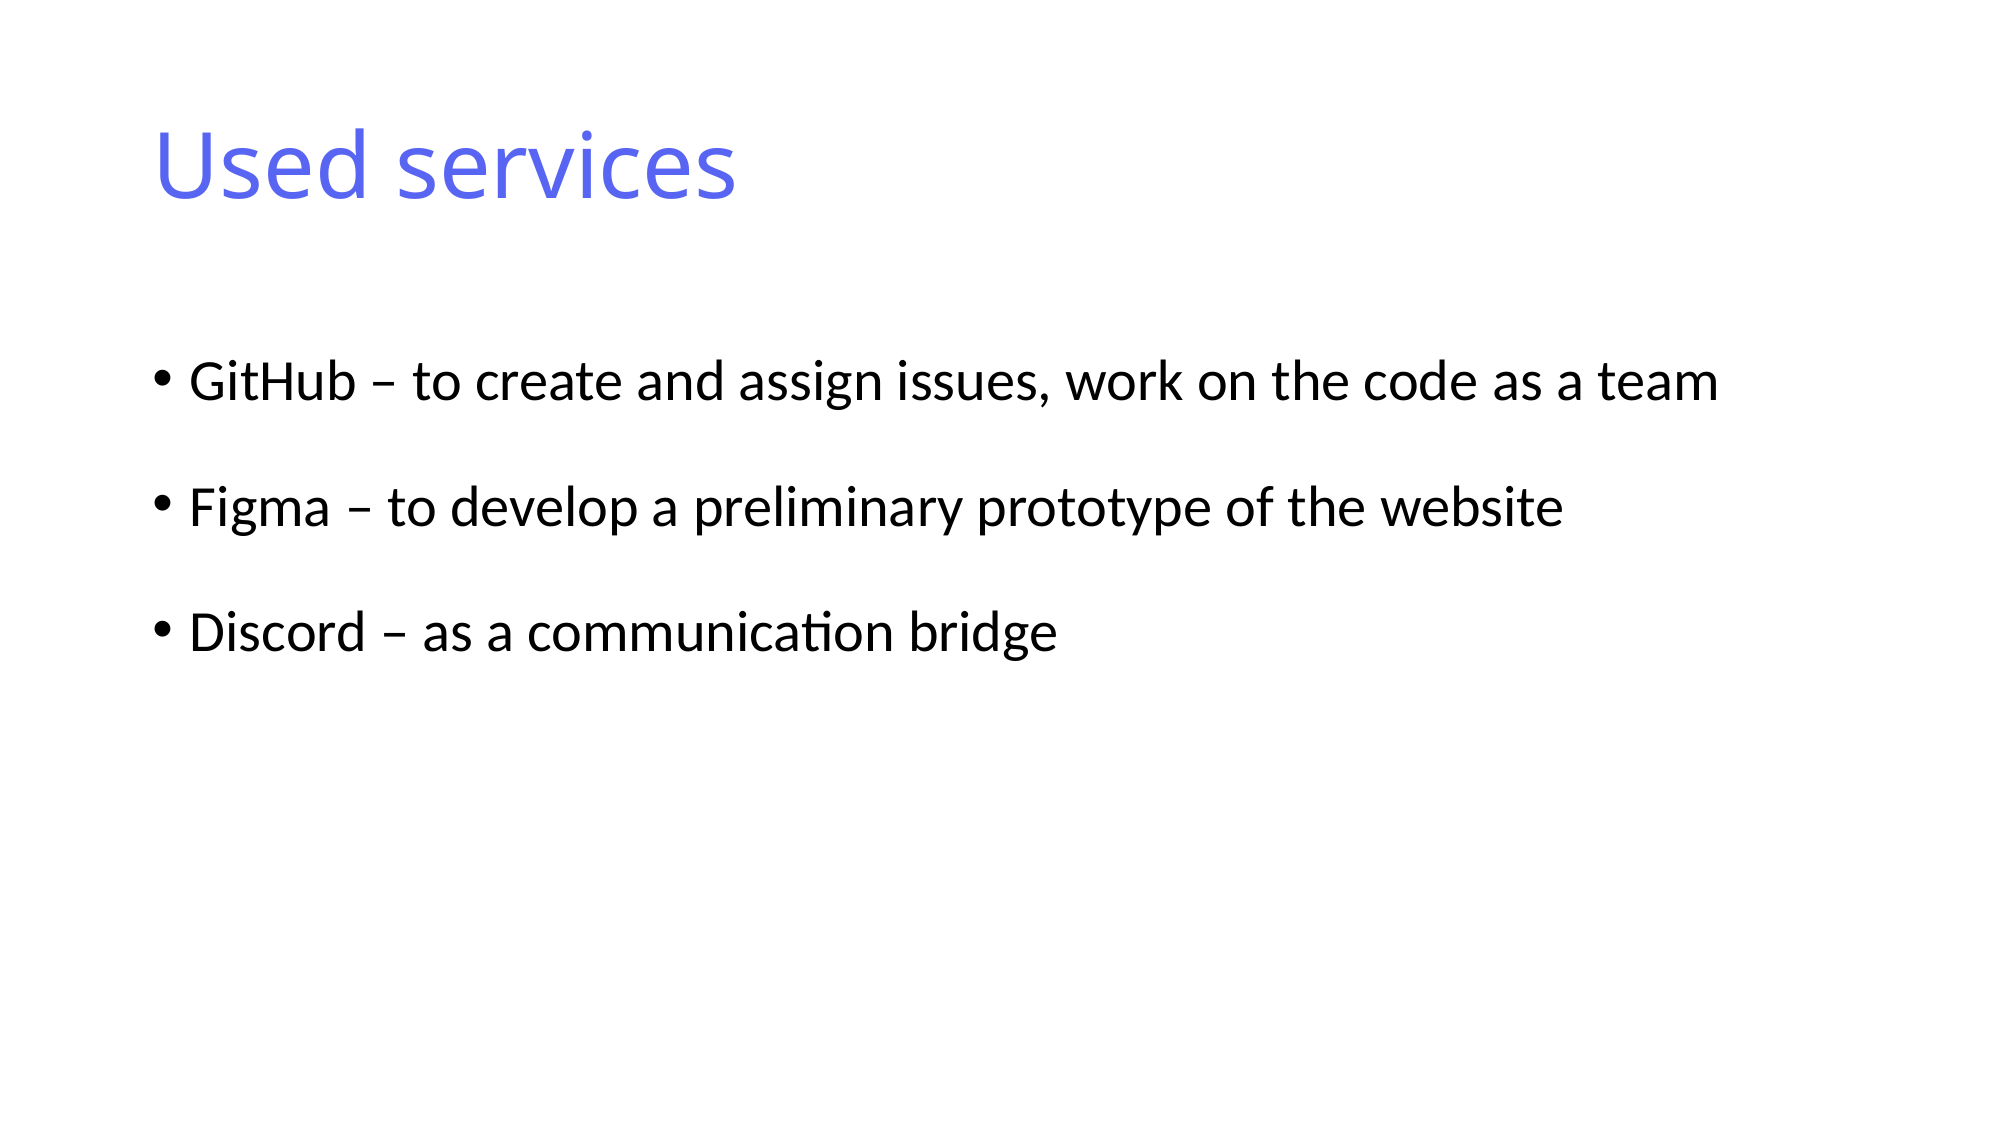

# Used services
GitHub – to create and assign issues, work on the code as a team
Figma – to develop a preliminary prototype of the website
Discord – as a communication bridge